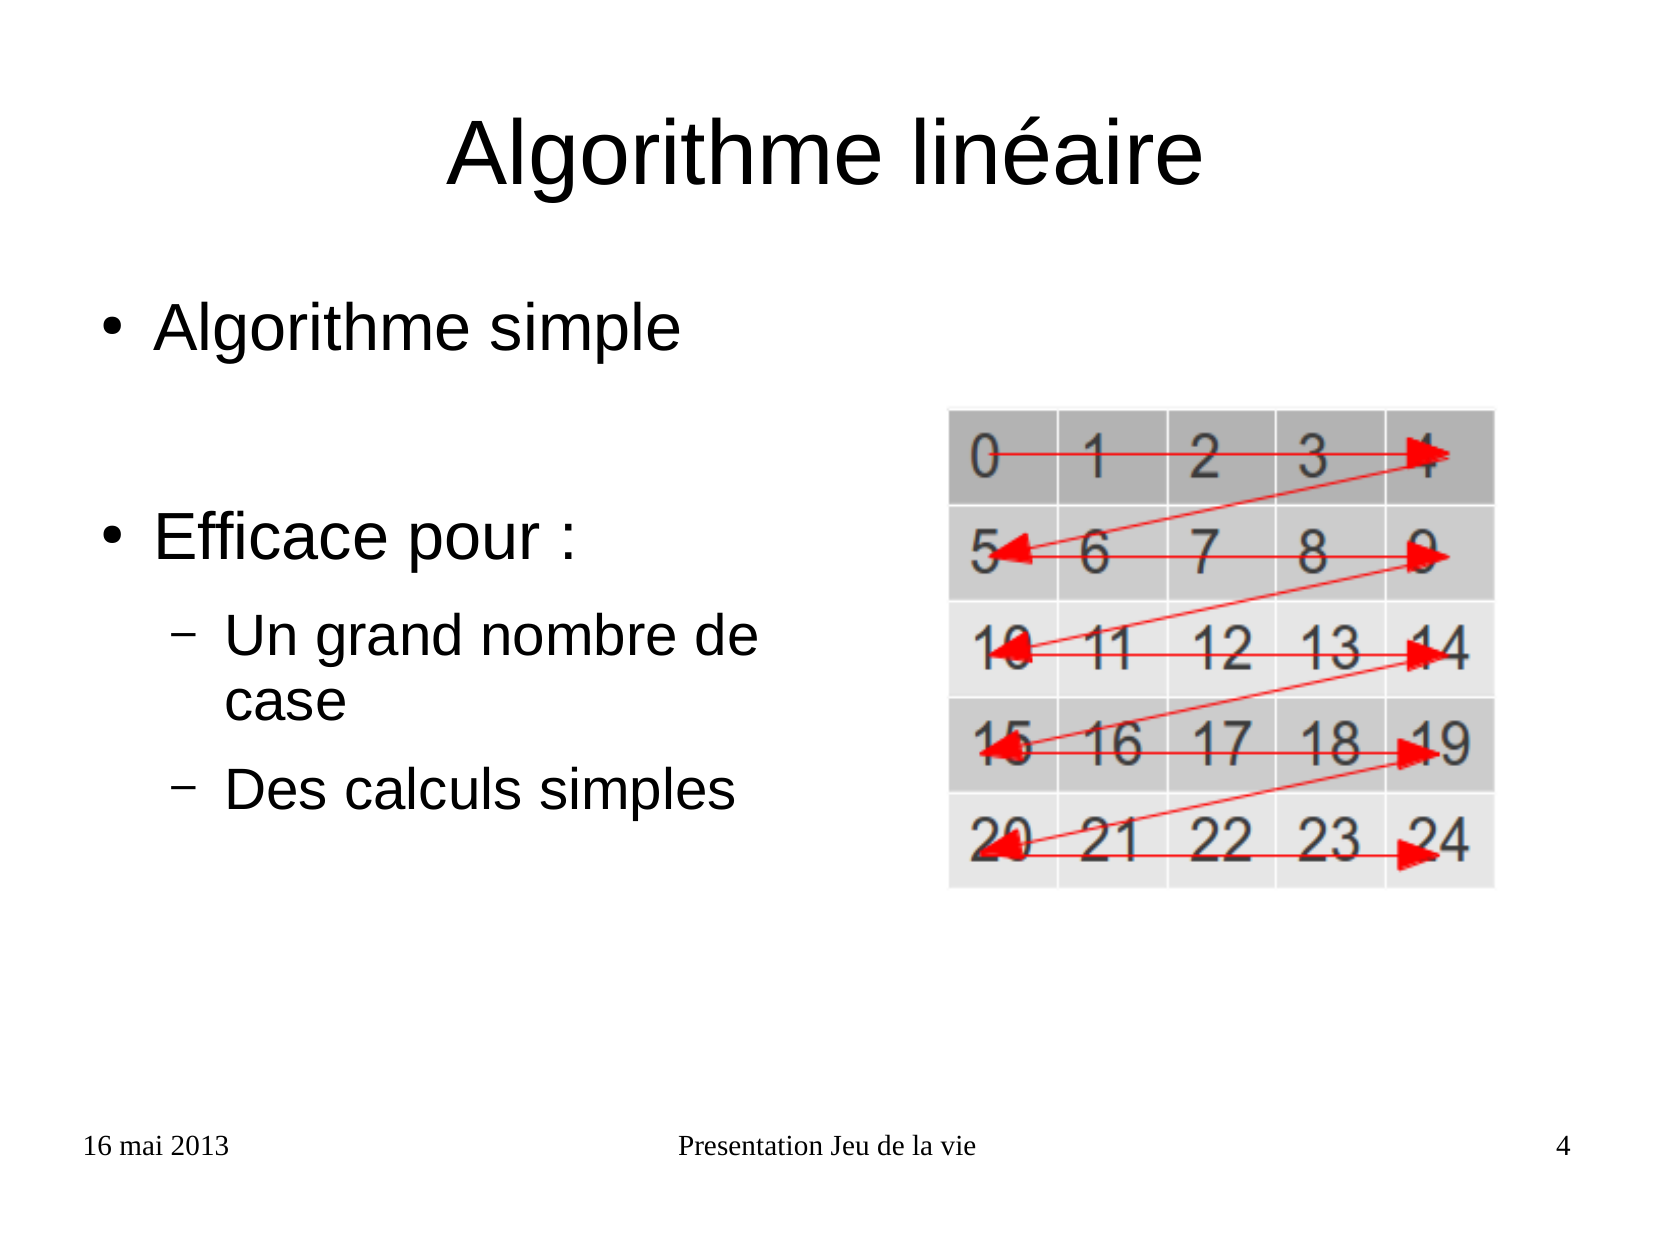

# Algorithme linéaire
Algorithme simple
Efficace pour :
Un grand nombre de case
Des calculs simples
16 mai 2013
Presentation Jeu de la vie
4